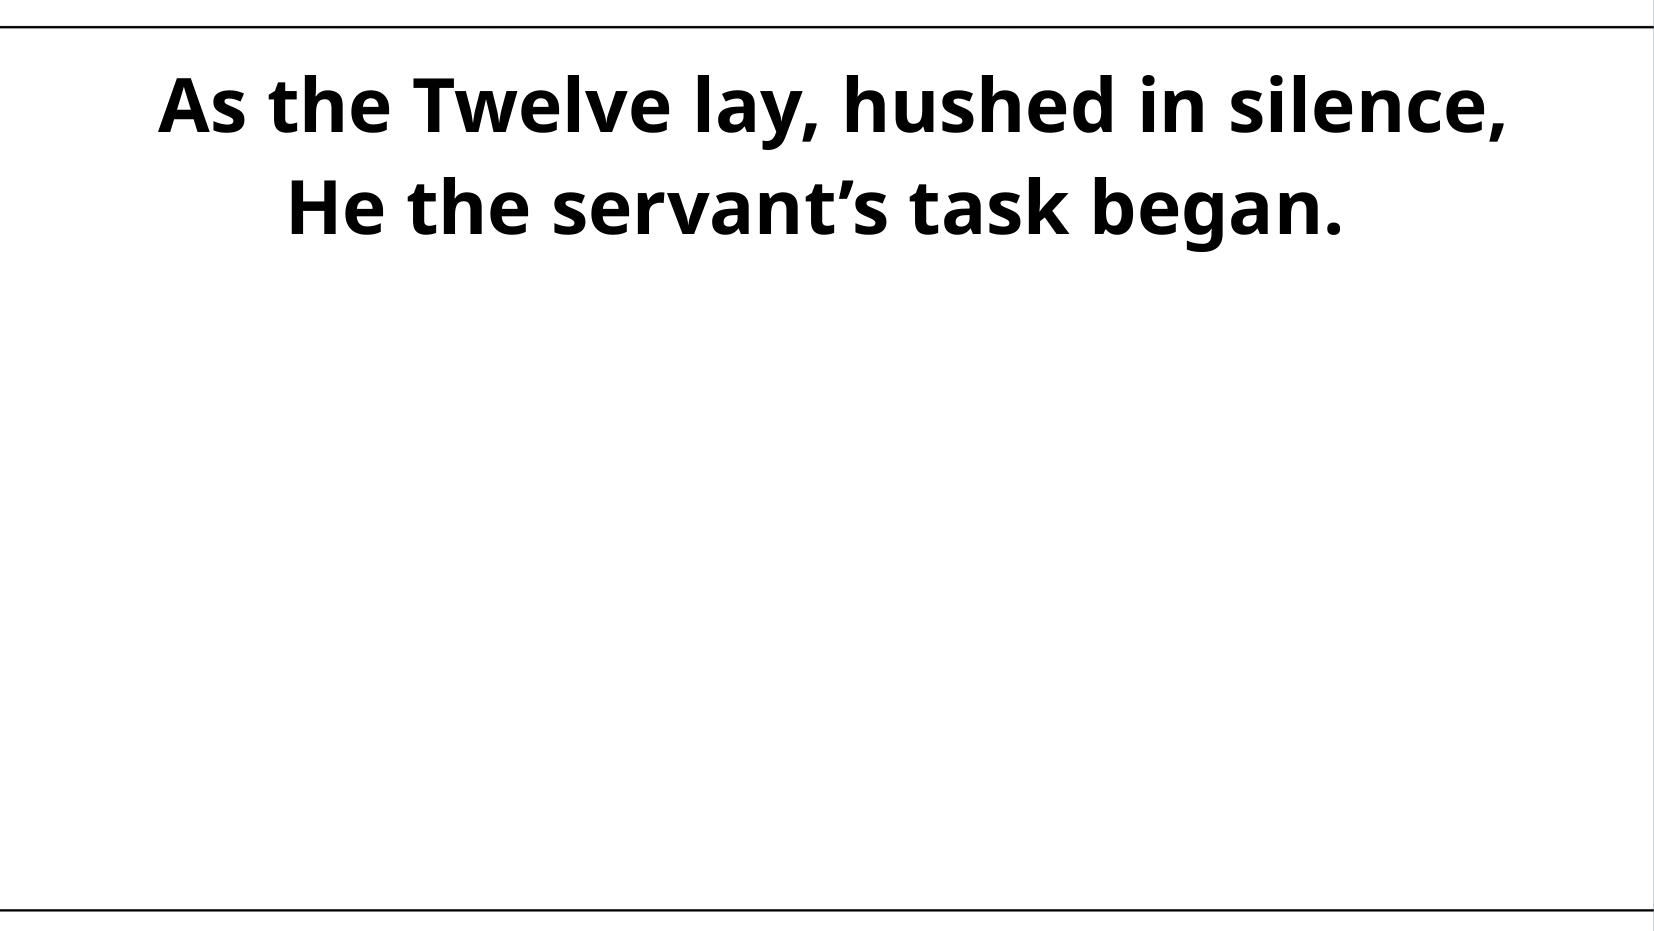

As the Twelve lay, hushed in silence,
He the servant’s task began.